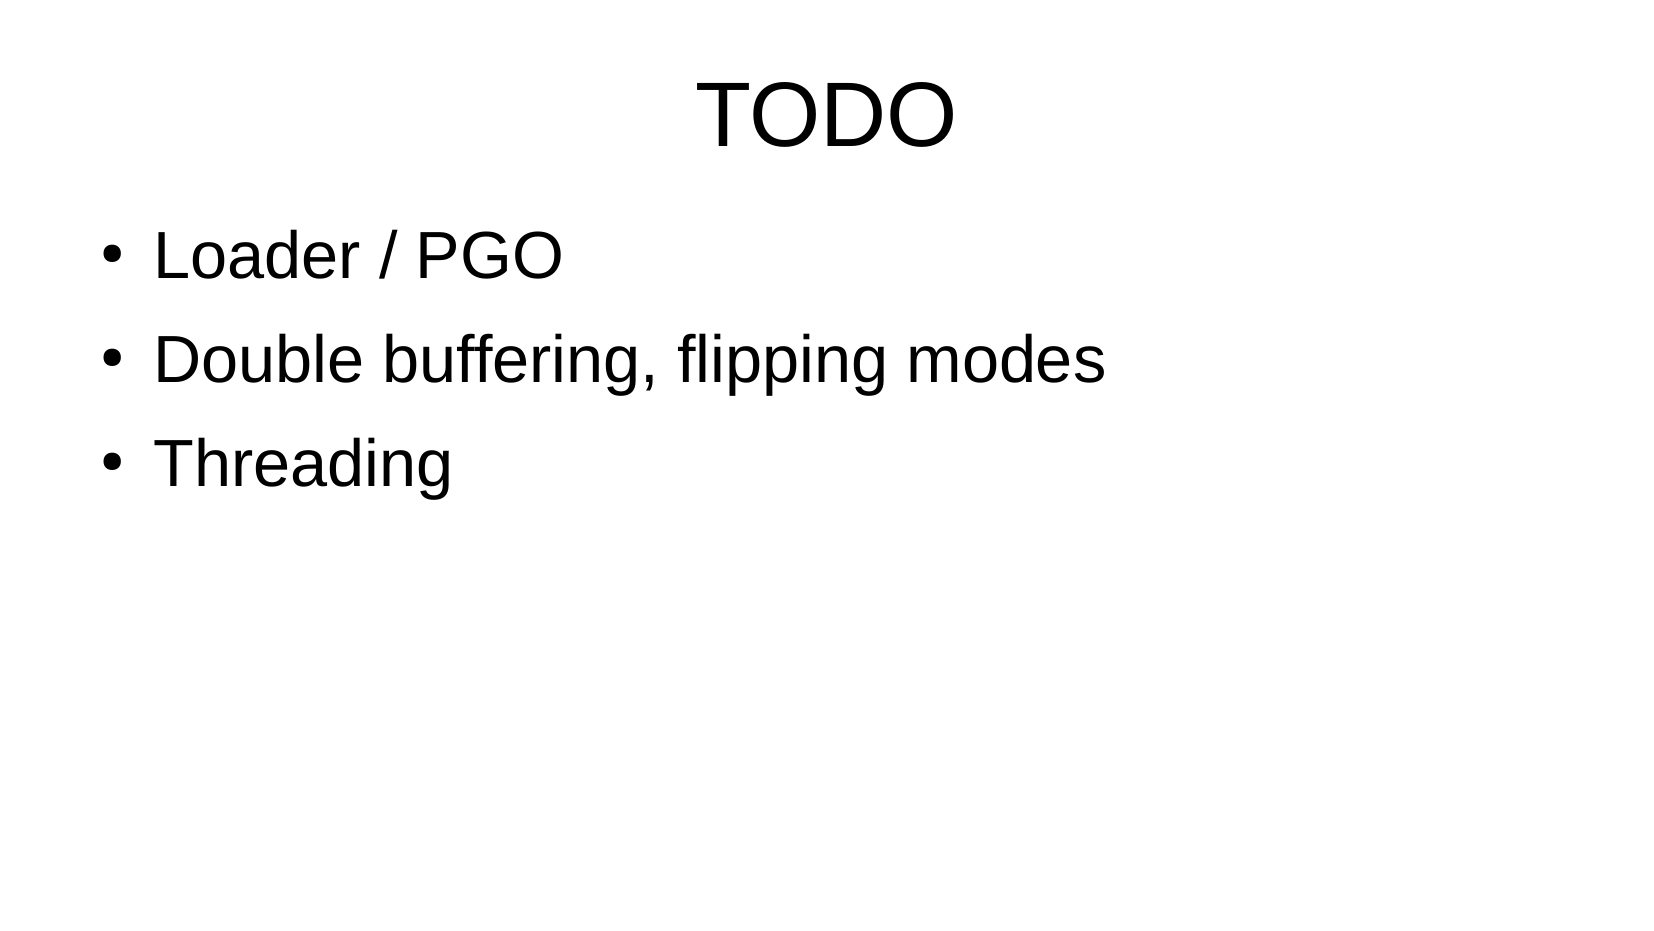

# TODO
Loader / PGO
Double buffering, flipping modes
Threading